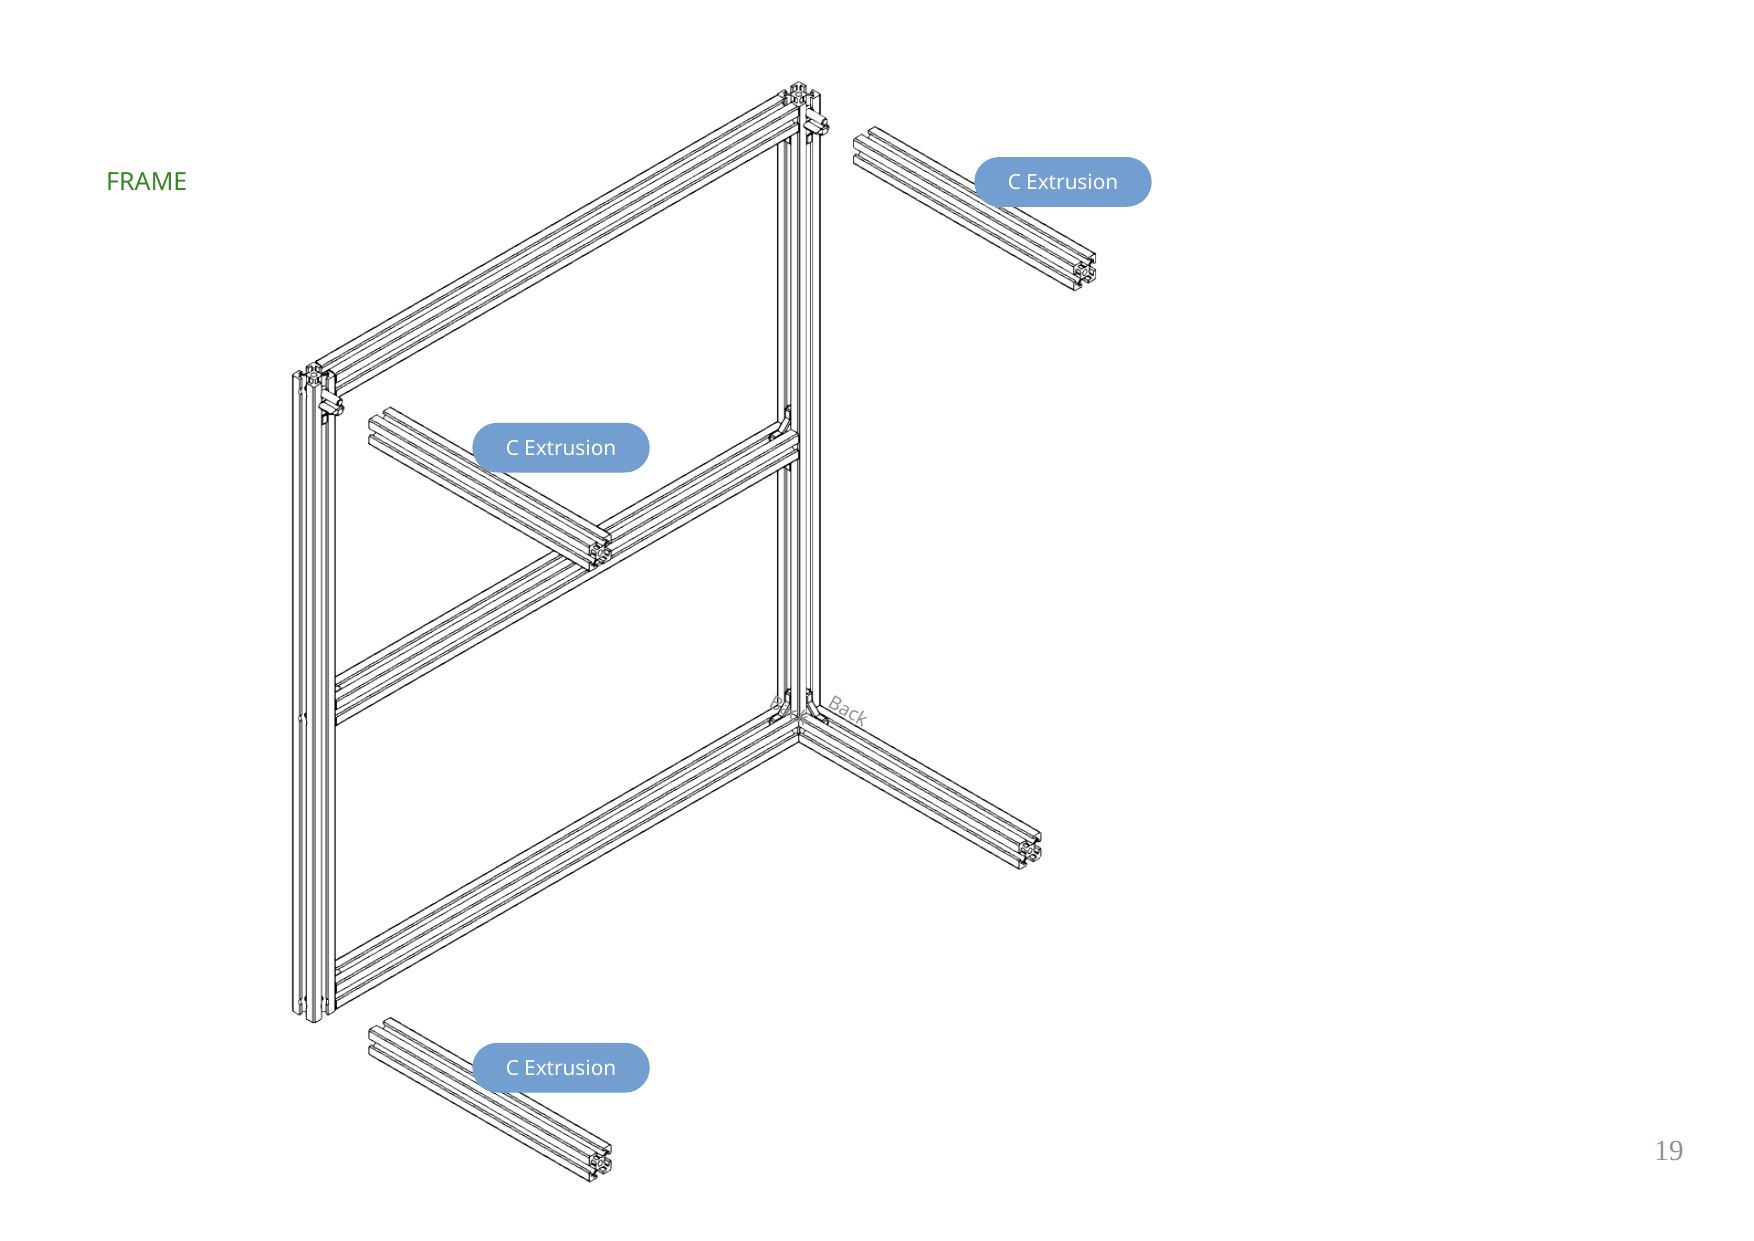

FRAME
C Extrusion
C Extrusion
Back
Back
A Extrusion
C Extrusion
19